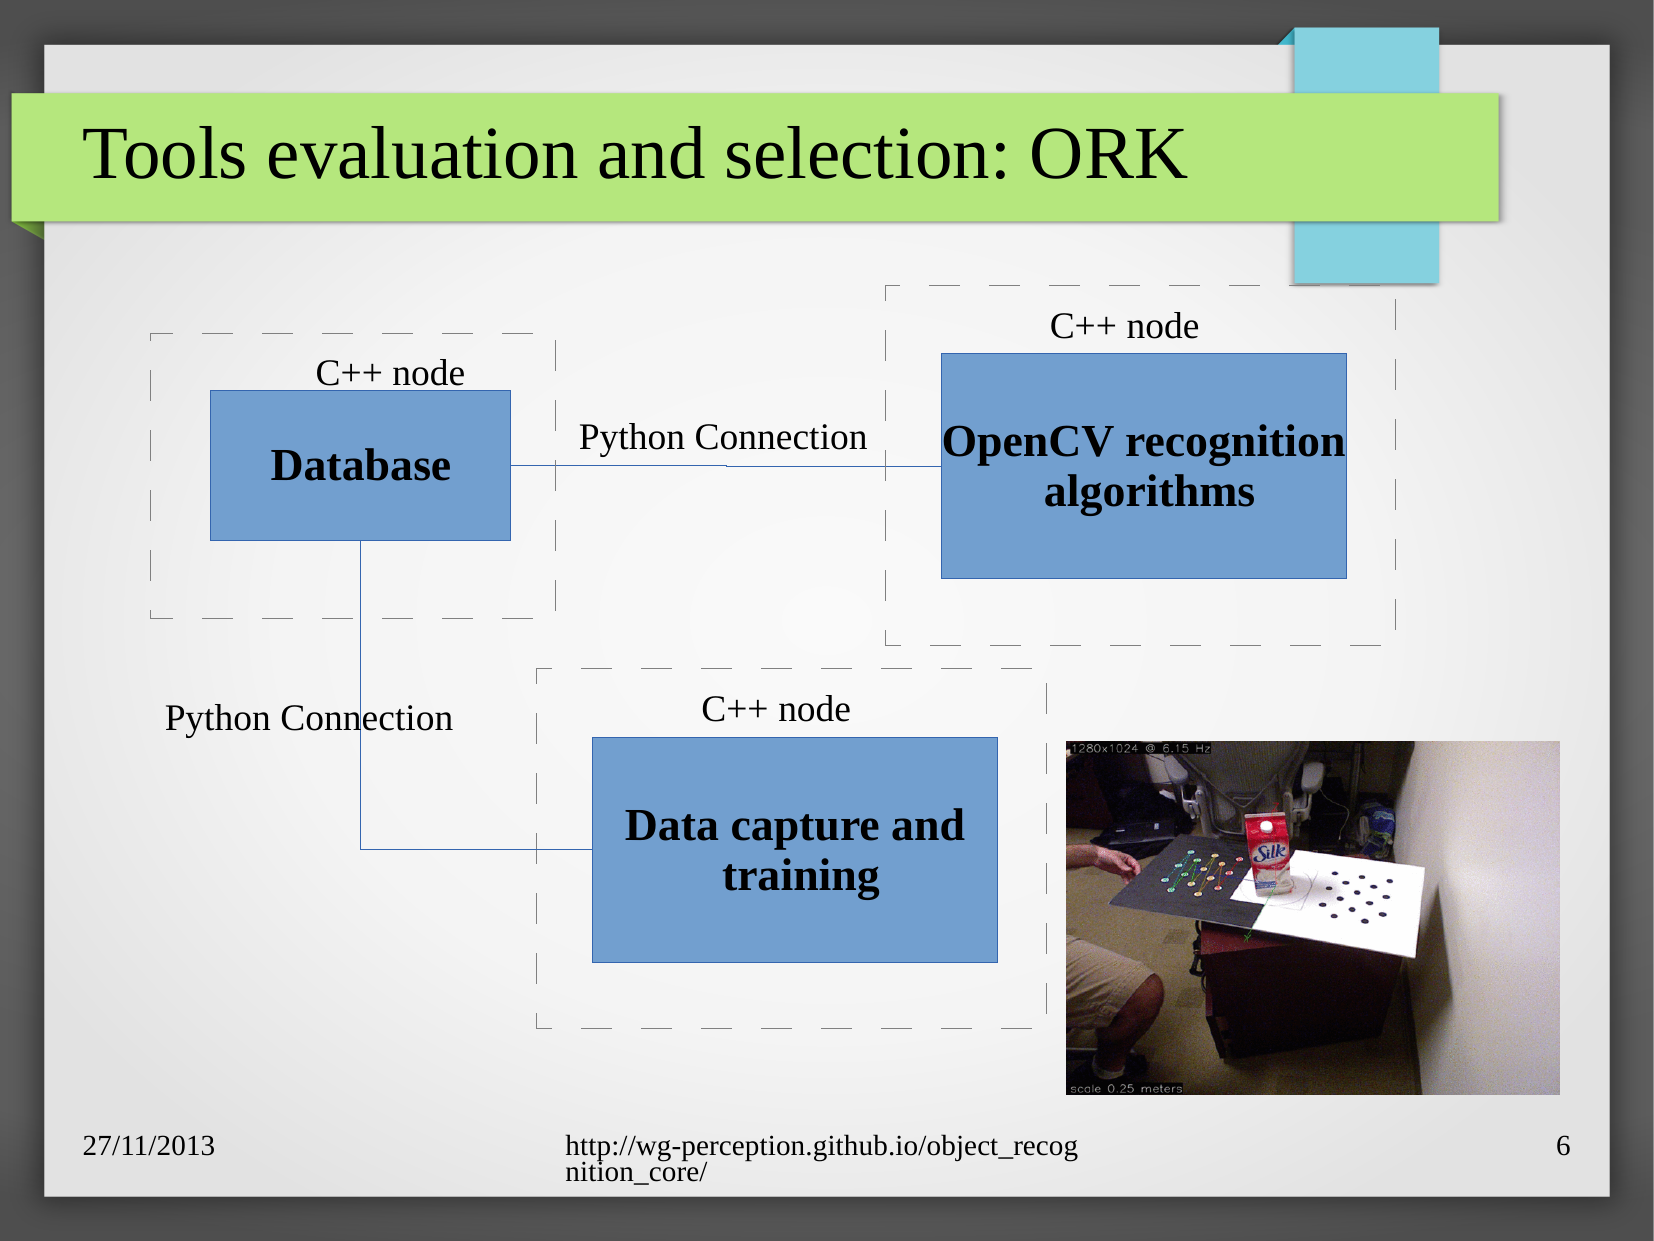

# Tools evaluation and selection: ORK
C++ node
C++ node
OpenCV recognition
 algorithms
Database
Python Connection
C++ node
Python Connection
Data capture and
 training
27/11/2013
http://wg-perception.github.io/object_recognition_core/
6